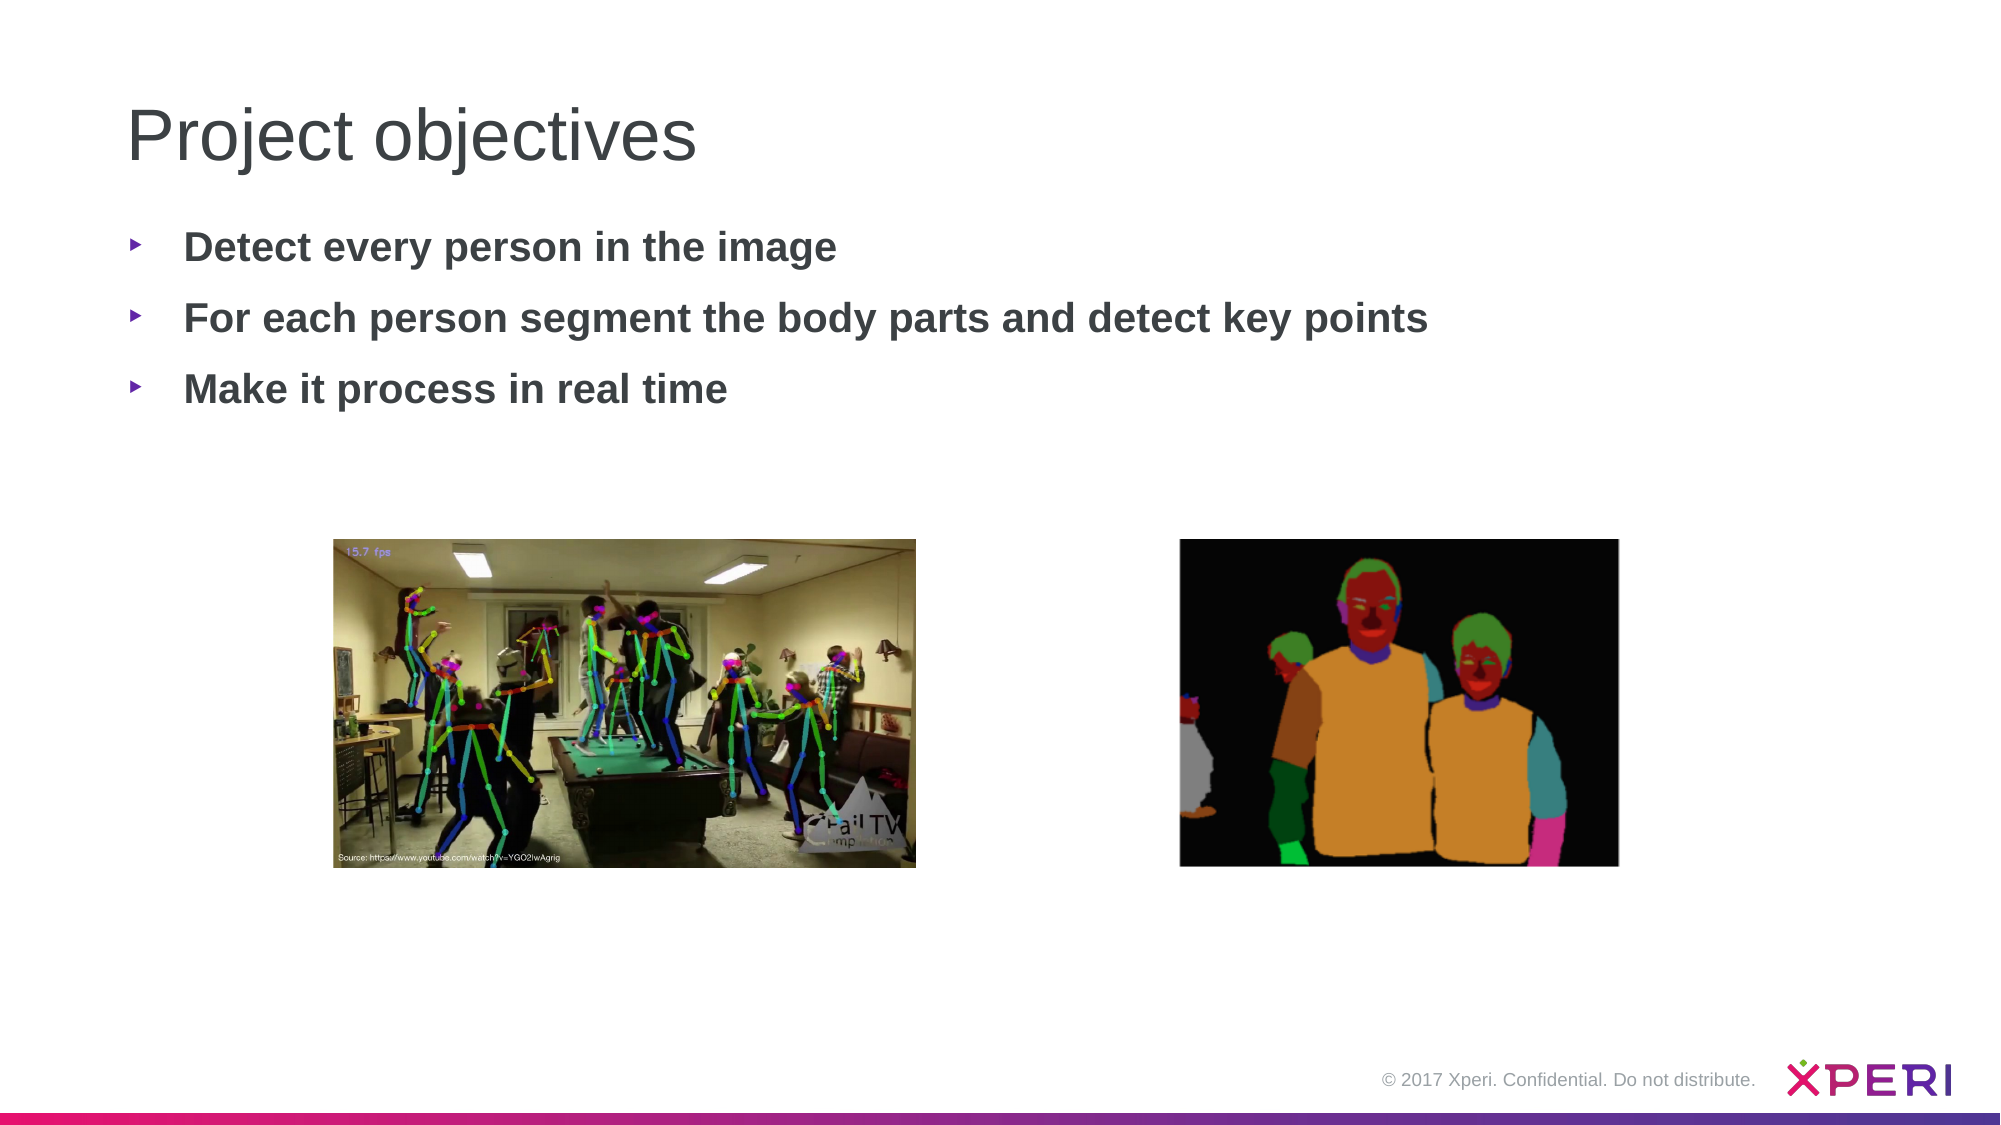

#
Project objectives
Detect every person in the image
For each person segment the body parts and detect key points
Make it process in real time